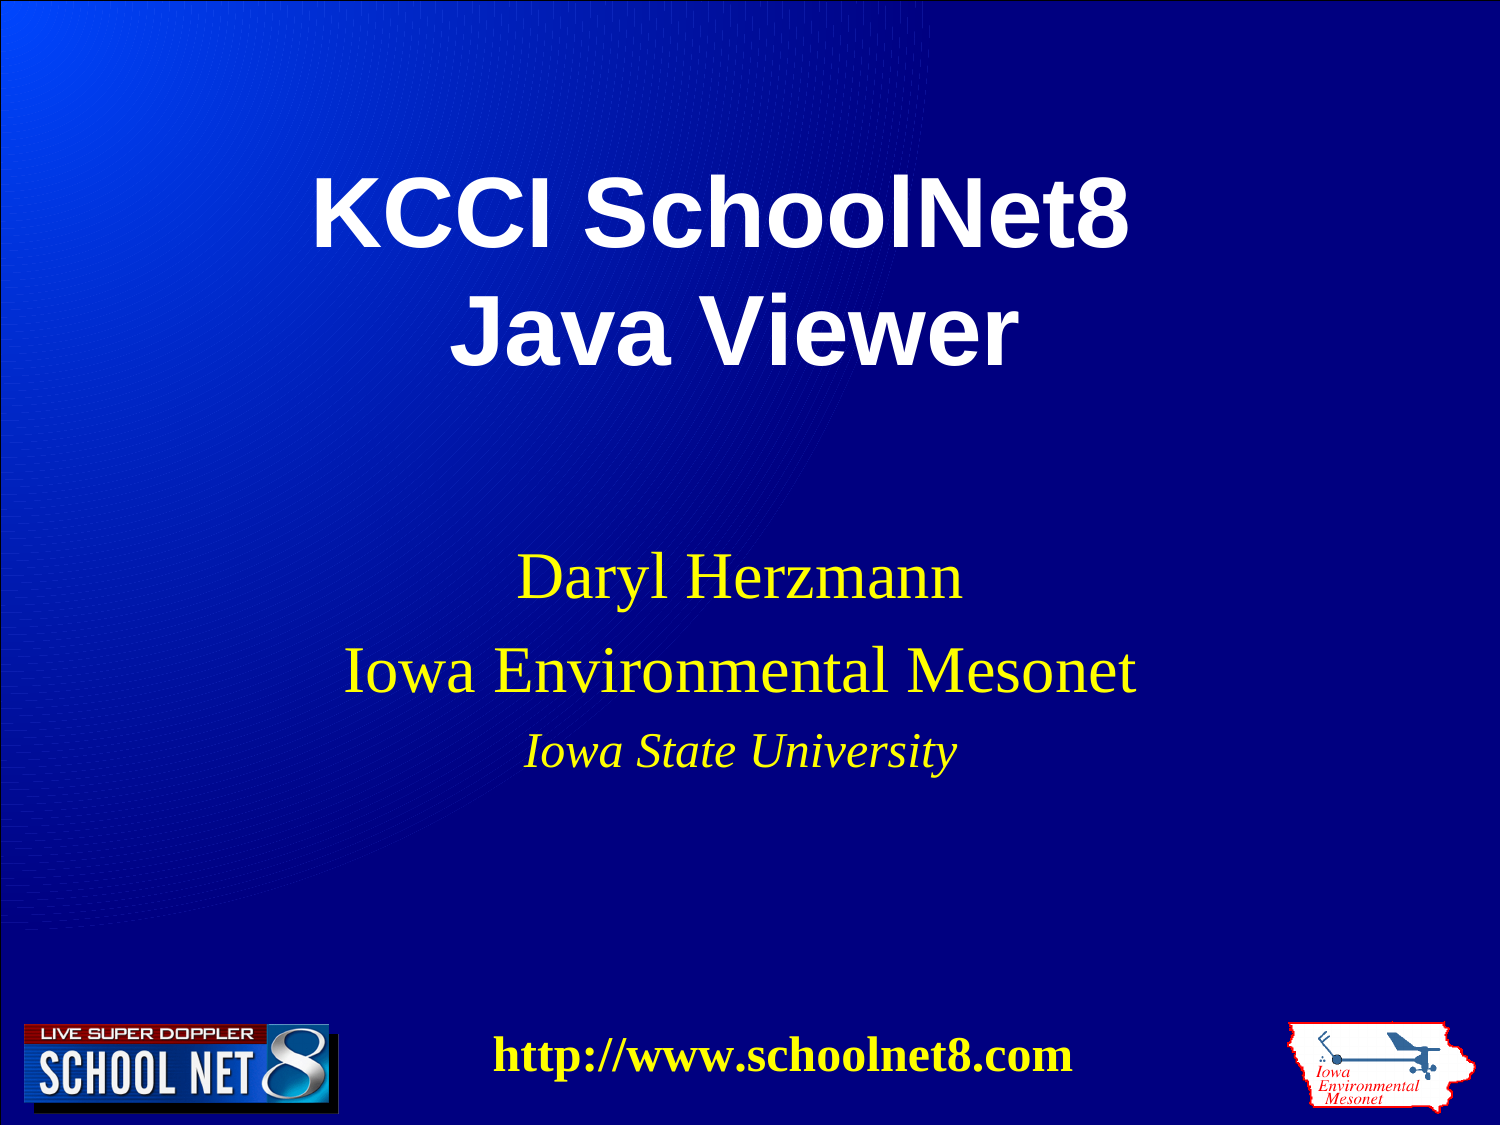

# KCCI SchoolNet8 Java Viewer
Daryl Herzmann
Iowa Environmental Mesonet
Iowa State University